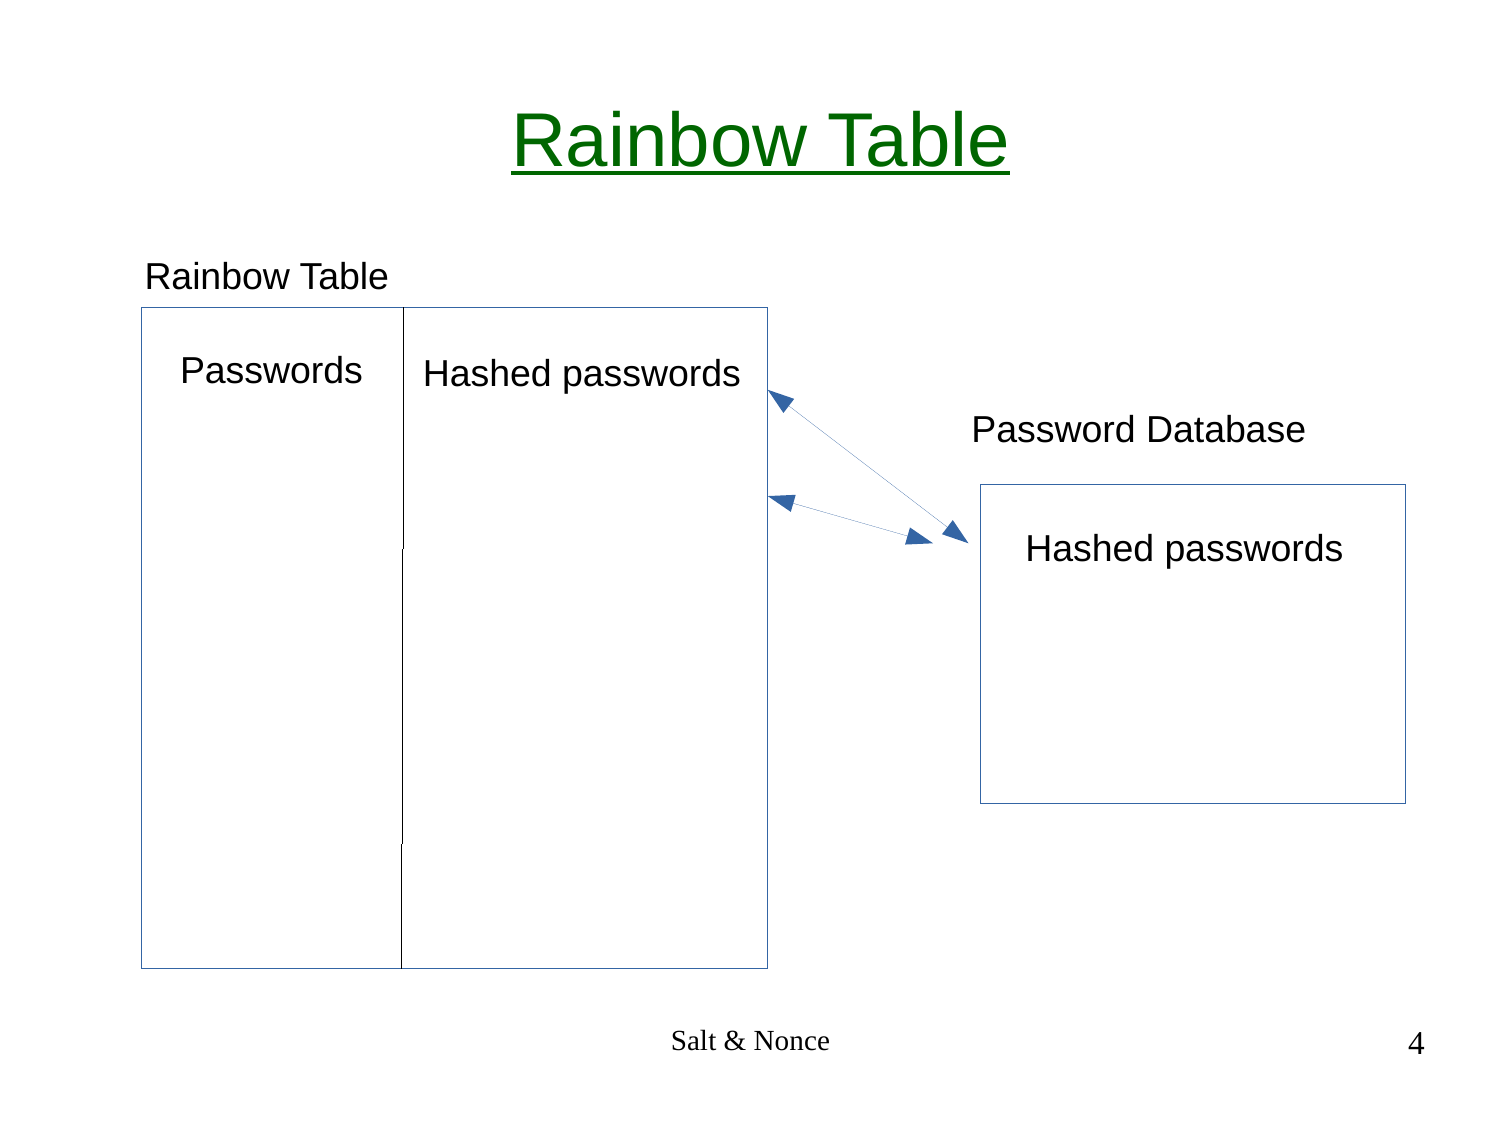

# Rainbow Table
Rainbow Table
Passwords
Hashed passwords
Password Database
Hashed passwords
Salt & Nonce
4